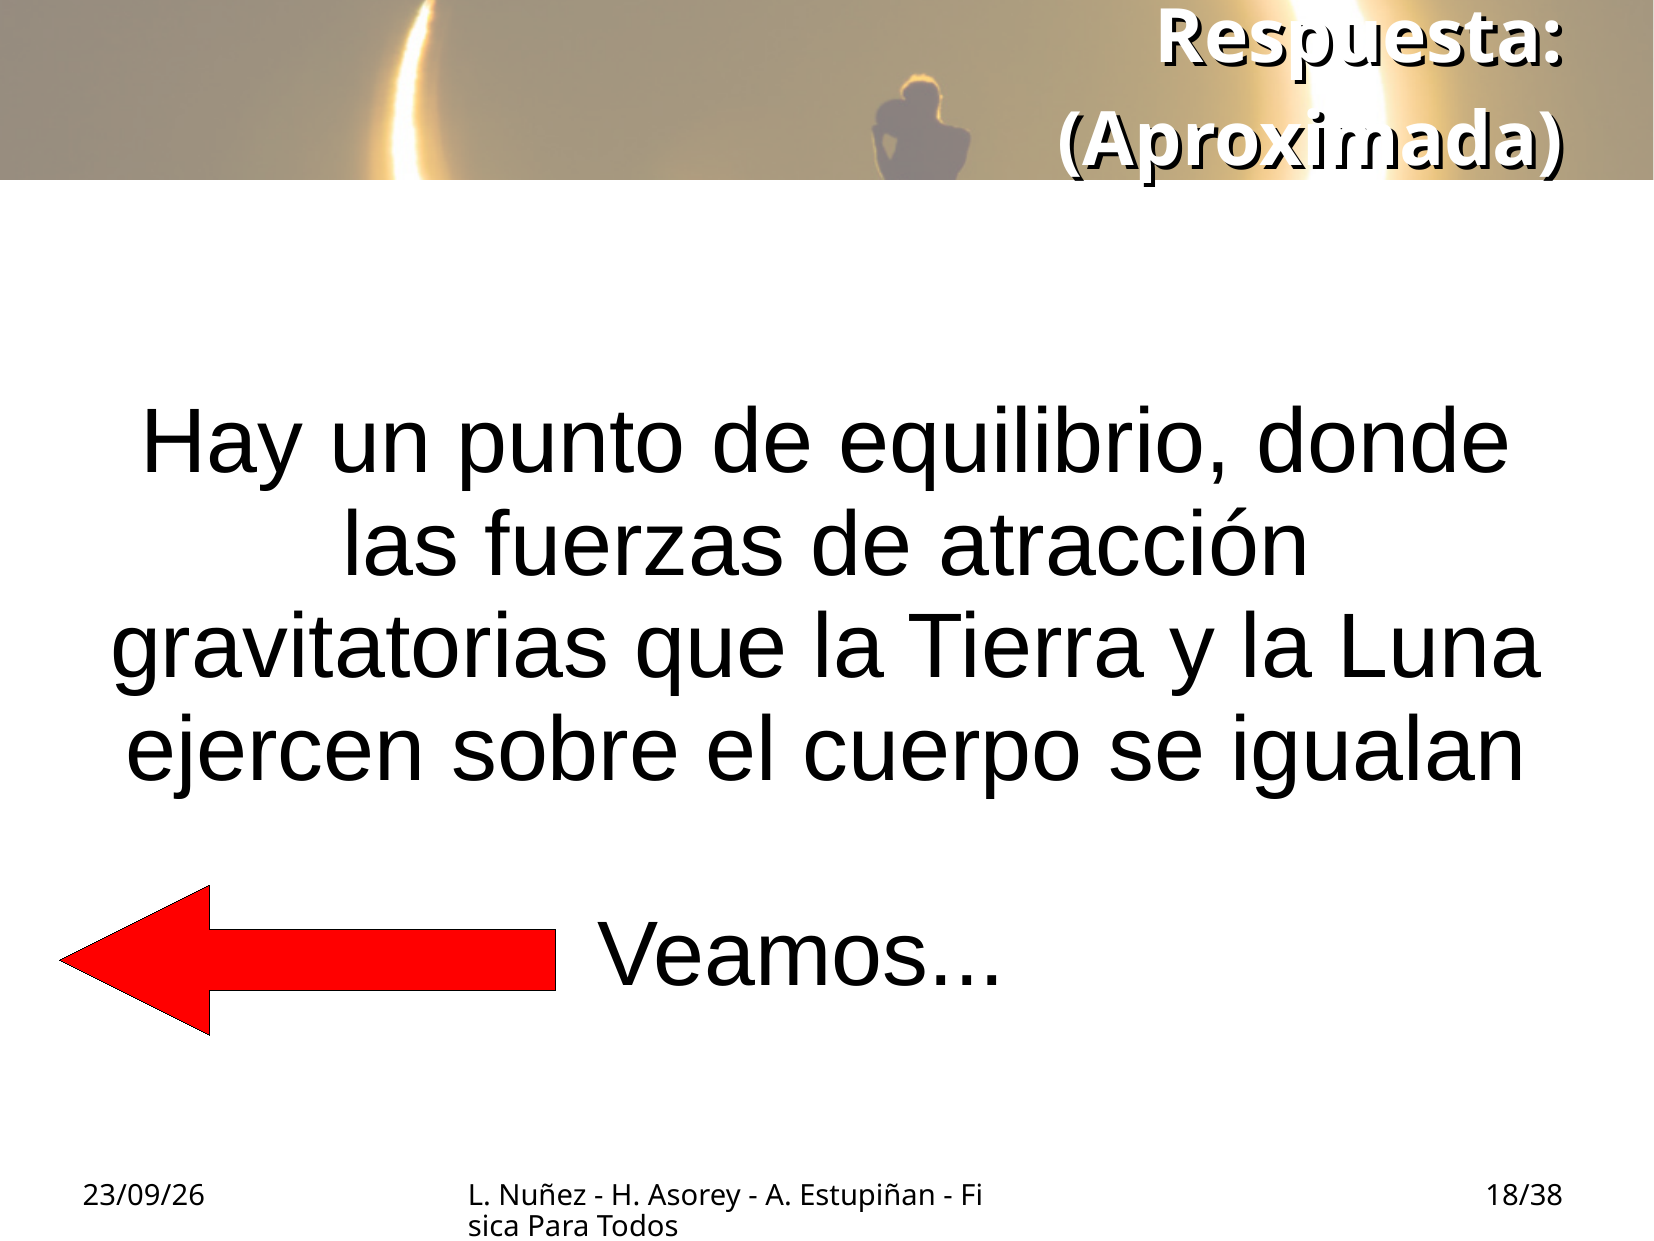

# Respuesta: (Aproximada)
Hay un punto de equilibrio, donde las fuerzas de atracción gravitatorias que la Tierra y la Luna ejercen sobre el cuerpo se igualan
Veamos...
L. Nuñez - H. Asorey - A. Estupiñan - Fisica Para Todos
18